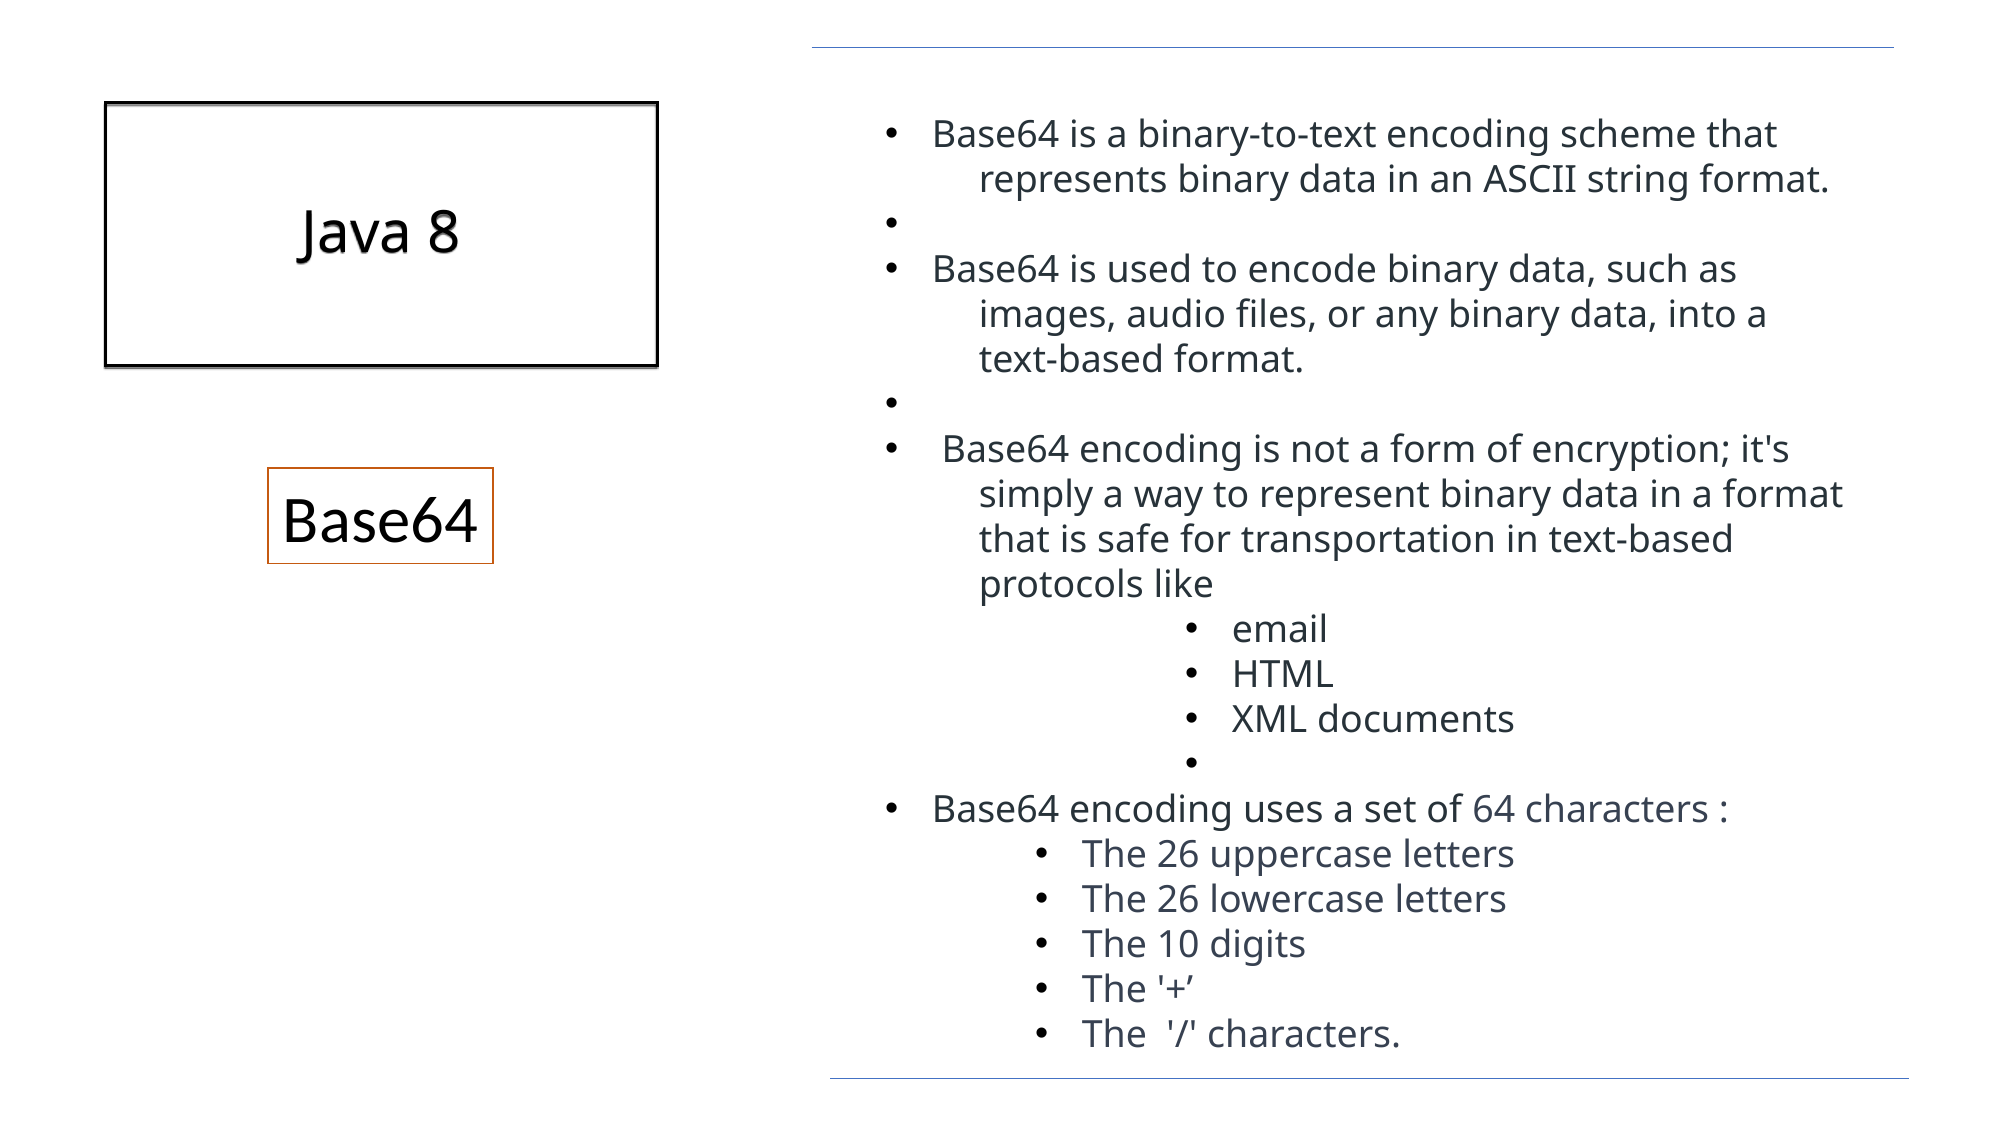

# Java 8
Base64 is a binary-to-text encoding scheme that represents binary data in an ASCII string format.
Base64 is used to encode binary data, such as images, audio files, or any binary data, into a text-based format.
 Base64 encoding is not a form of encryption; it's simply a way to represent binary data in a format that is safe for transportation in text-based protocols like
email
HTML
XML documents
Base64 encoding uses a set of 64 characters :
The 26 uppercase letters
The 26 lowercase letters
The 10 digits
The '+’
The '/' characters.
Base64